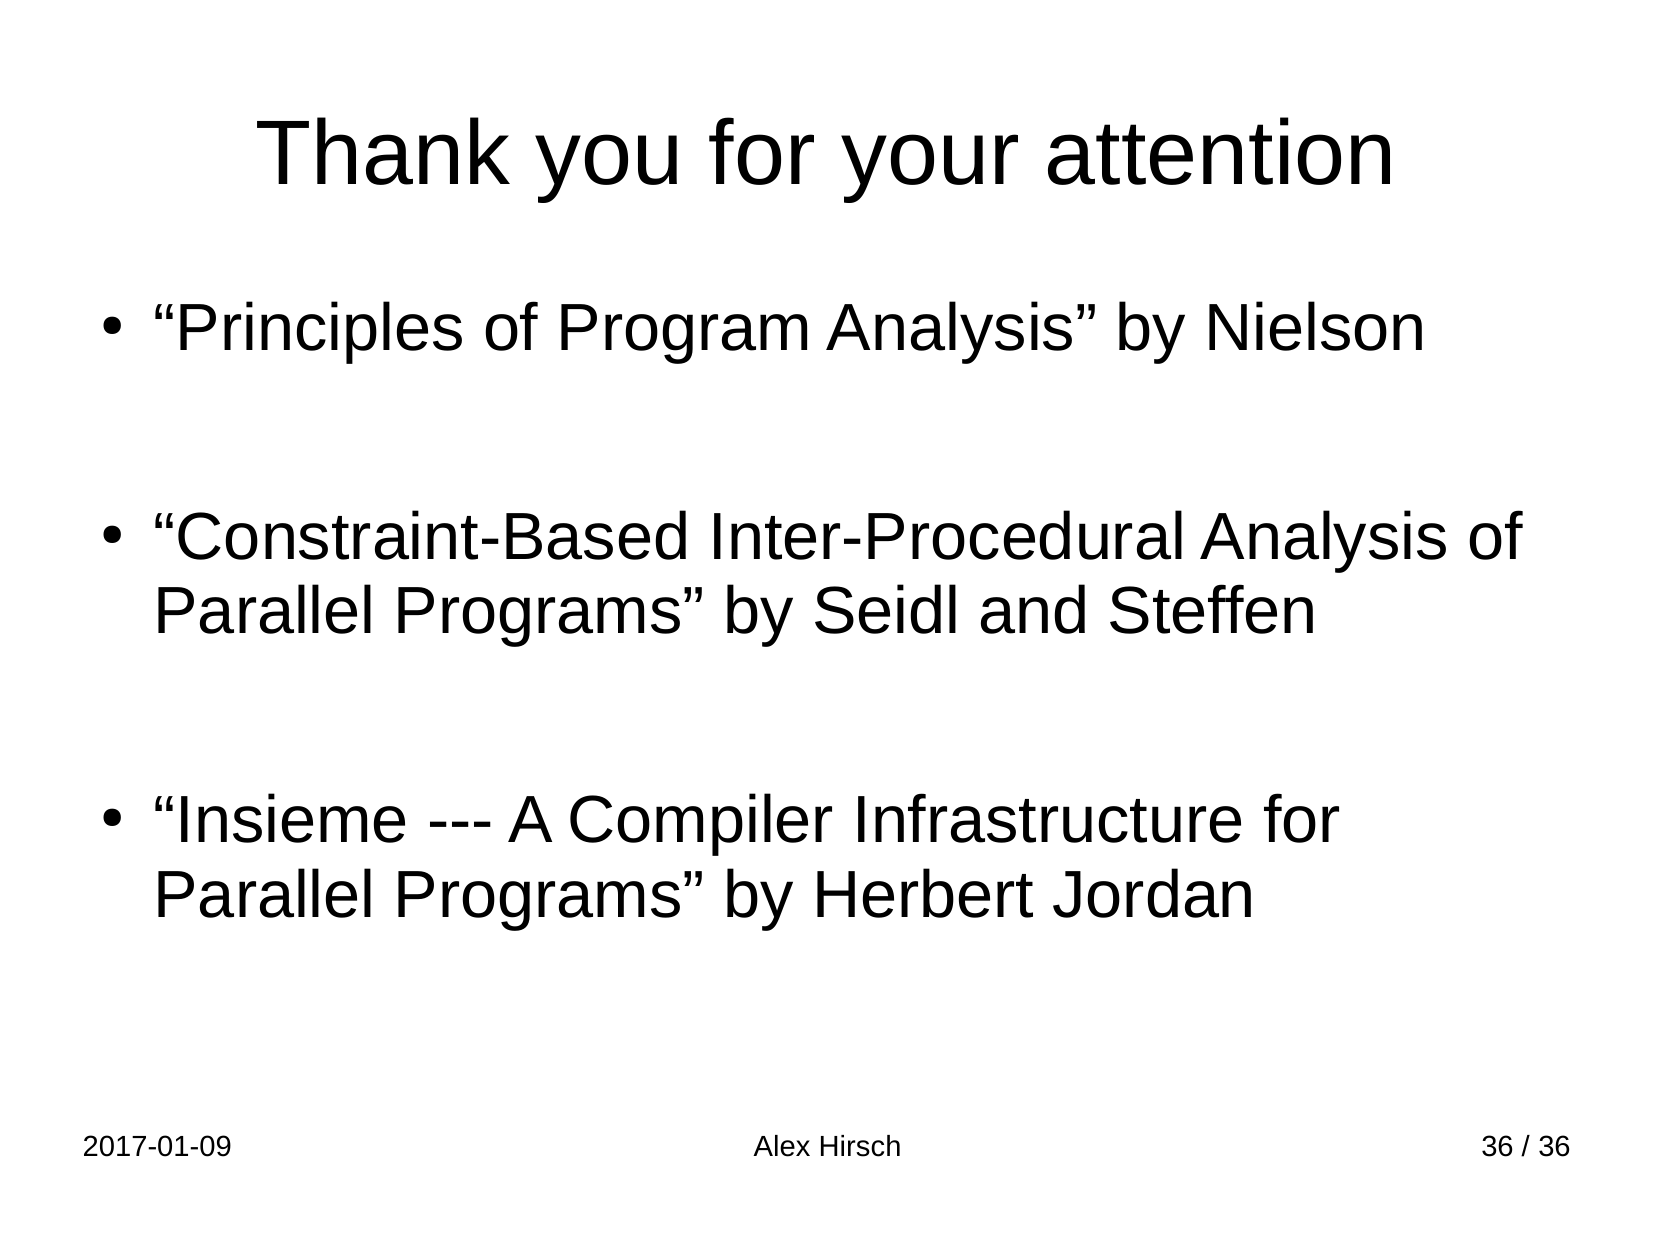

Thank you for your attention
# “Principles of Program Analysis” by Nielson
“Constraint-Based Inter-Procedural Analysis of Parallel Programs” by Seidl and Steffen
“Insieme --- A Compiler Infrastructure for Parallel Programs” by Herbert Jordan
2017-01-09
Alex Hirsch
36